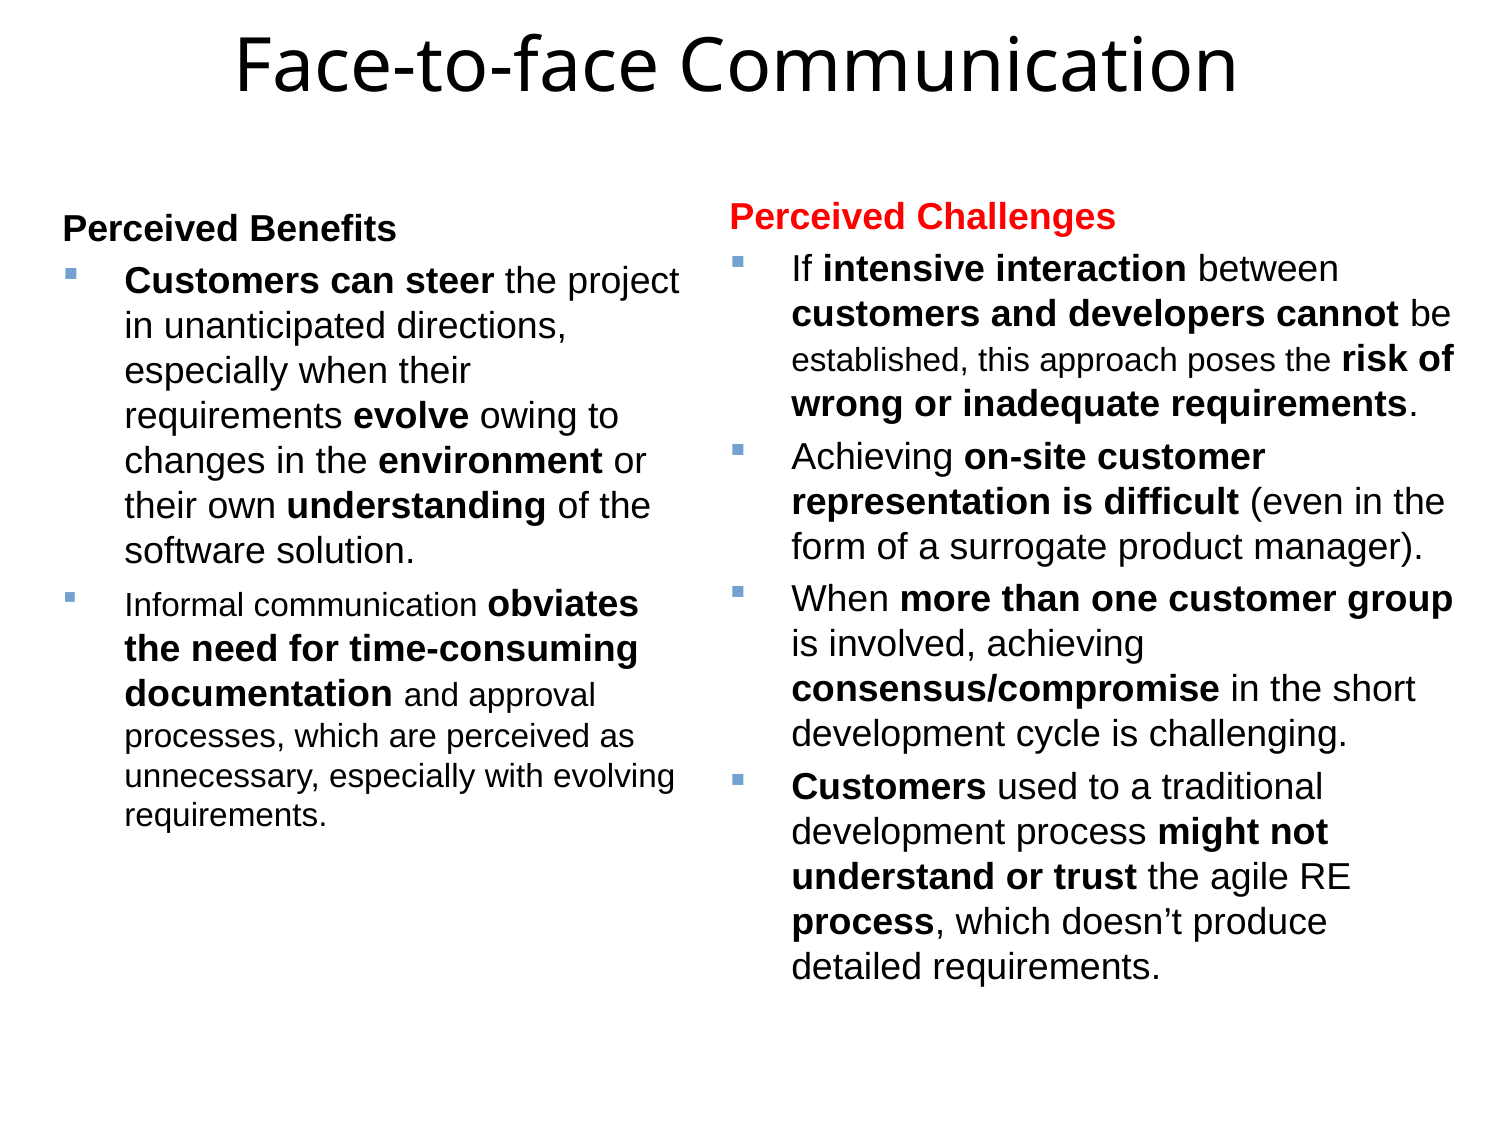

# Face-to-face Communication
Perceived Challenges
If intensive interaction between customers and developers cannot be established, this approach poses the risk of wrong or inadequate requirements.
Achieving on-site customer representation is difficult (even in the form of a surrogate product manager).
When more than one customer group is involved, achieving consensus/compromise in the short development cycle is challenging.
Customers used to a traditional development process might not understand or trust the agile RE process, which doesn’t produce detailed requirements.
Perceived Benefits
Customers can steer the project in unanticipated directions, especially when their requirements evolve owing to changes in the environment or their own understanding of the software solution.
Informal communication obviates the need for time-consuming documentation and approval processes, which are perceived as unnecessary, especially with evolving requirements.